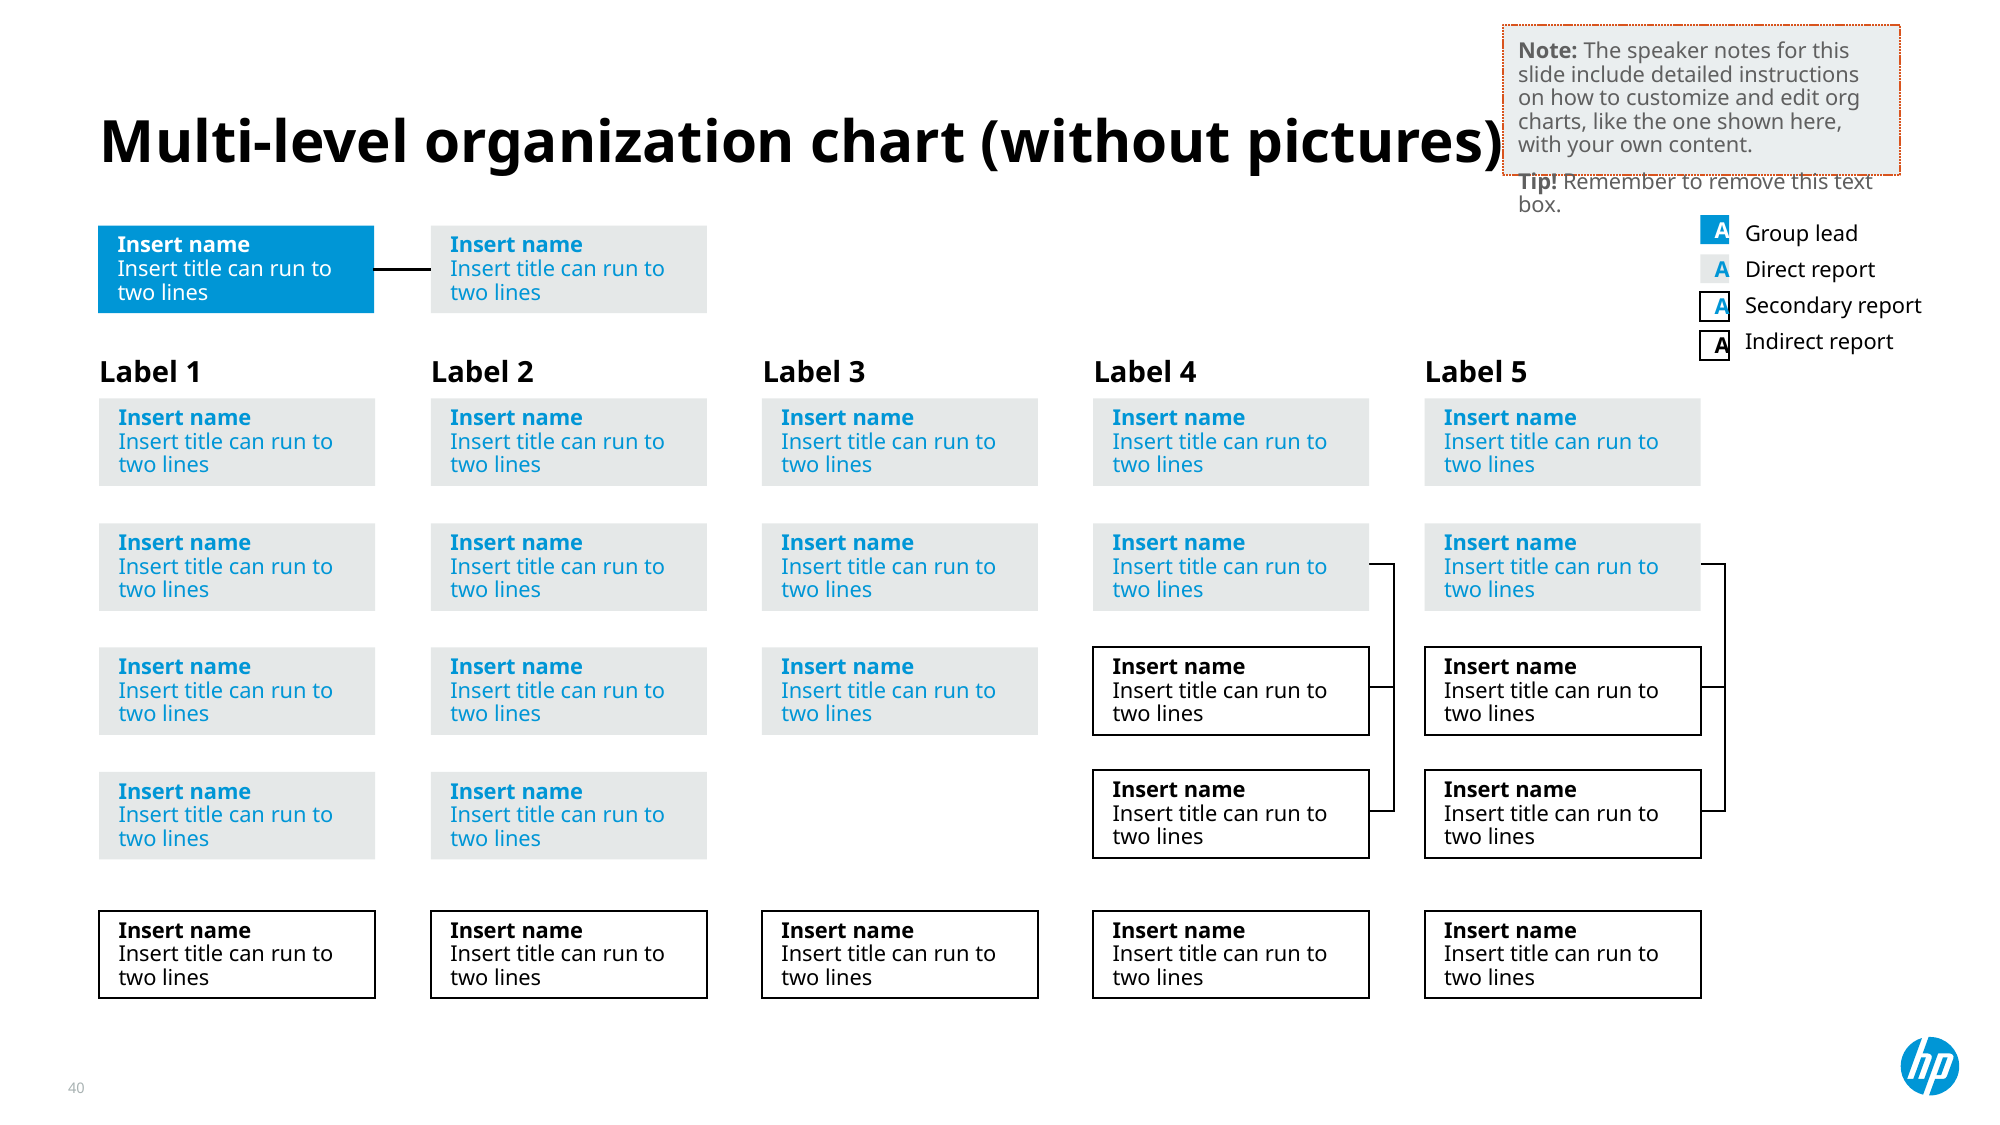

Note: The speaker notes for this slide include detailed instructions on how to customize and edit org charts, like the one shown here, with your own content.
Tip! Remember to remove this text box.
# Multi-level organization chart (without pictures)
A
Group lead
Direct report
Secondary report
Indirect report
Insert name
Insert title can run to two lines
Insert name
Insert title can run to two lines
A
A
A
Label 1
Label 2
Label 3
Label 4
Label 5
Insert name
Insert title can run to two lines
Insert name
Insert title can run to two lines
Insert name
Insert title can run to two lines
Insert name
Insert title can run to two lines
Insert name
Insert title can run to two lines
Insert name
Insert title can run to two lines
Insert name
Insert title can run to two lines
Insert name
Insert title can run to two lines
Insert name
Insert title can run to two lines
Insert name
Insert title can run to two lines
Insert name
Insert title can run to two lines
Insert name
Insert title can run to two lines
Insert name
Insert title can run to two lines
Insert name
Insert title can run to two lines
Insert name
Insert title can run to two lines
Insert name
Insert title can run to two lines
Insert name
Insert title can run to two lines
Insert name
Insert title can run to two lines
Insert name
Insert title can run to two lines
Insert name
Insert title can run to two lines
Insert name
Insert title can run to two lines
Insert name
Insert title can run to two lines
Insert name
Insert title can run to two lines
Insert name
Insert title can run to two lines